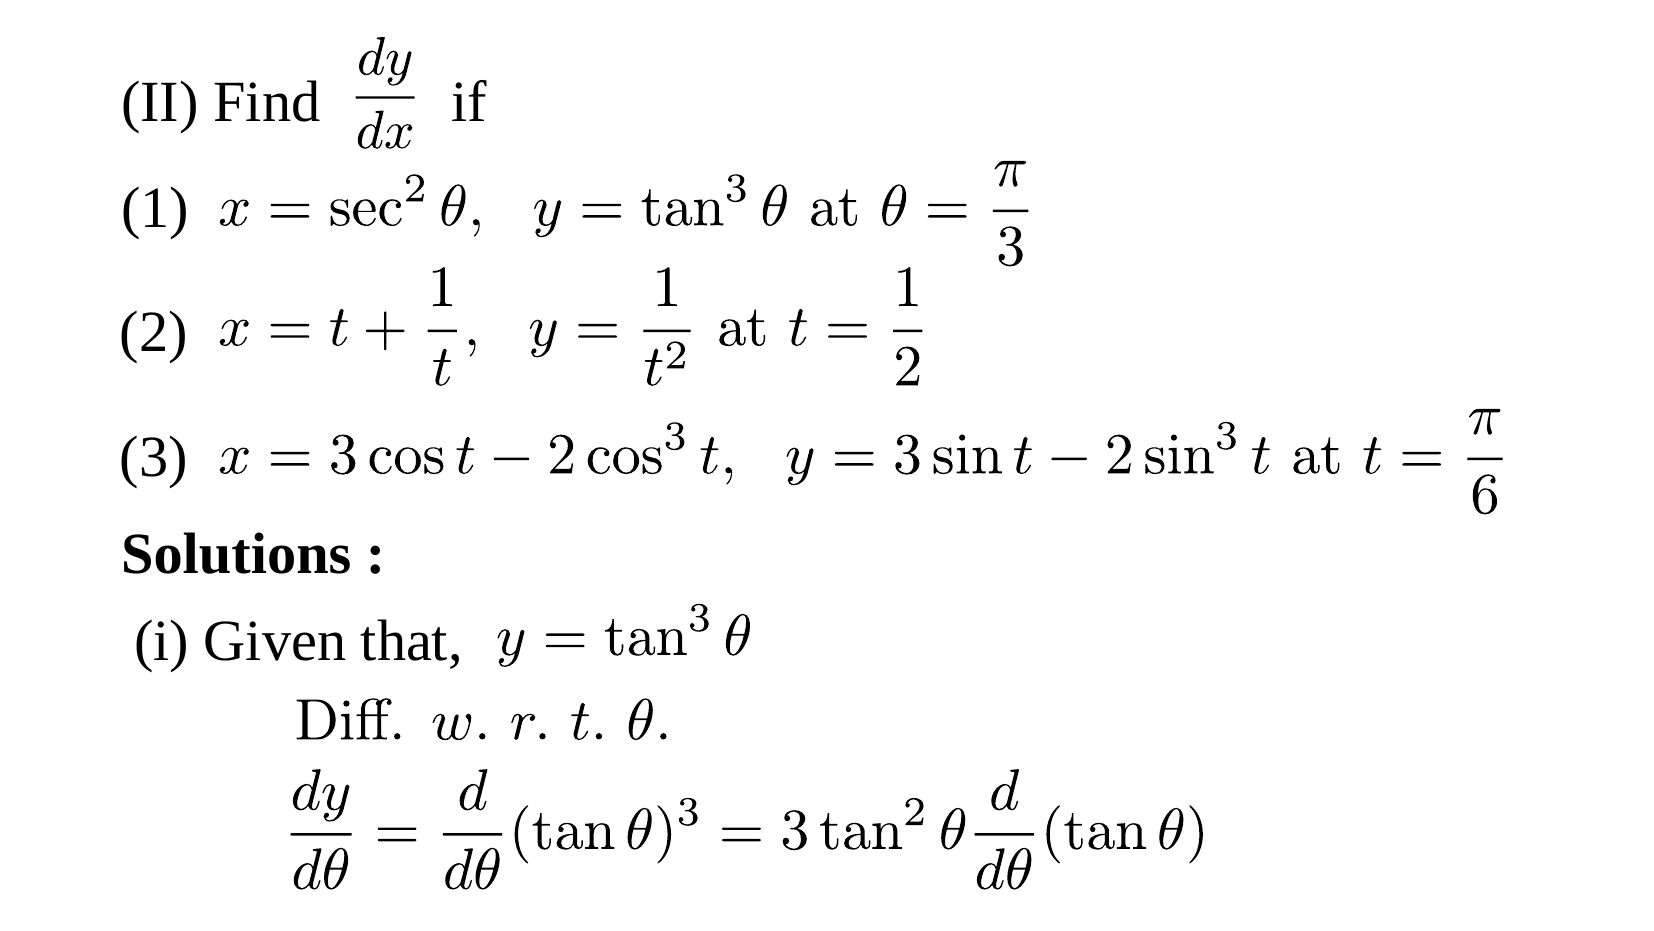

# (II) Find if (1) (2) (3) Solutions : (i) Given that,